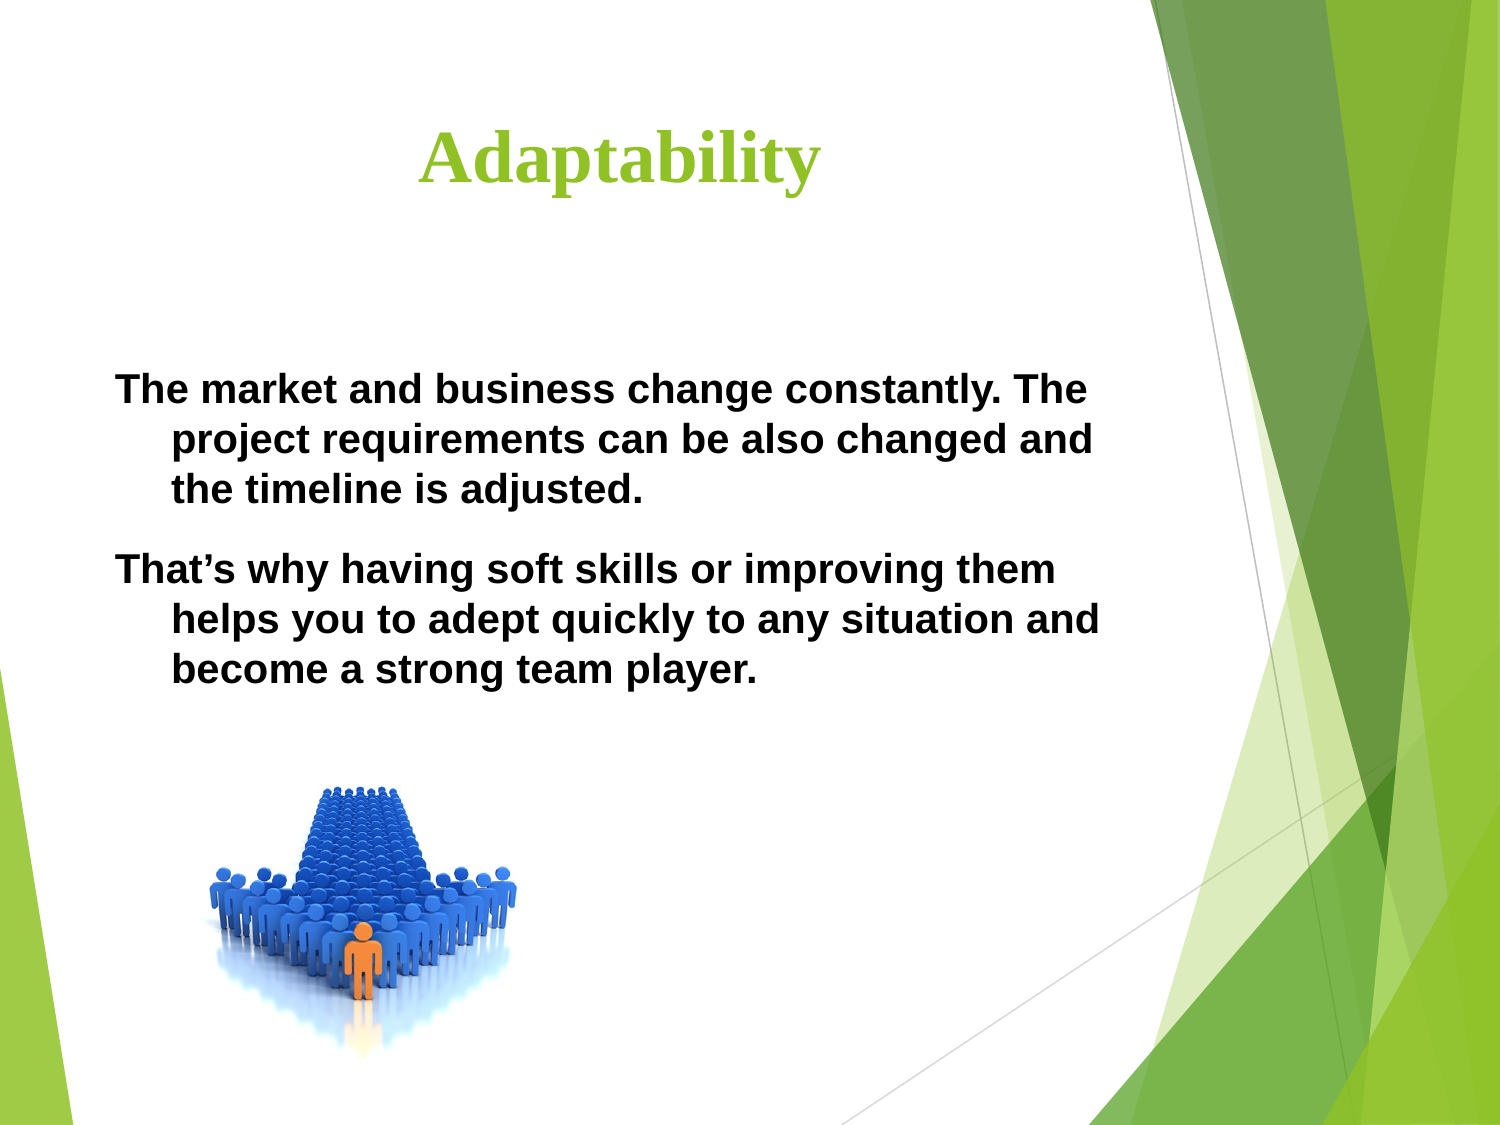

# Adaptability
The market and business change constantly. The project requirements can be also changed and the timeline is adjusted.
That’s why having soft skills or improving them helps you to adept quickly to any situation and become a strong team player.